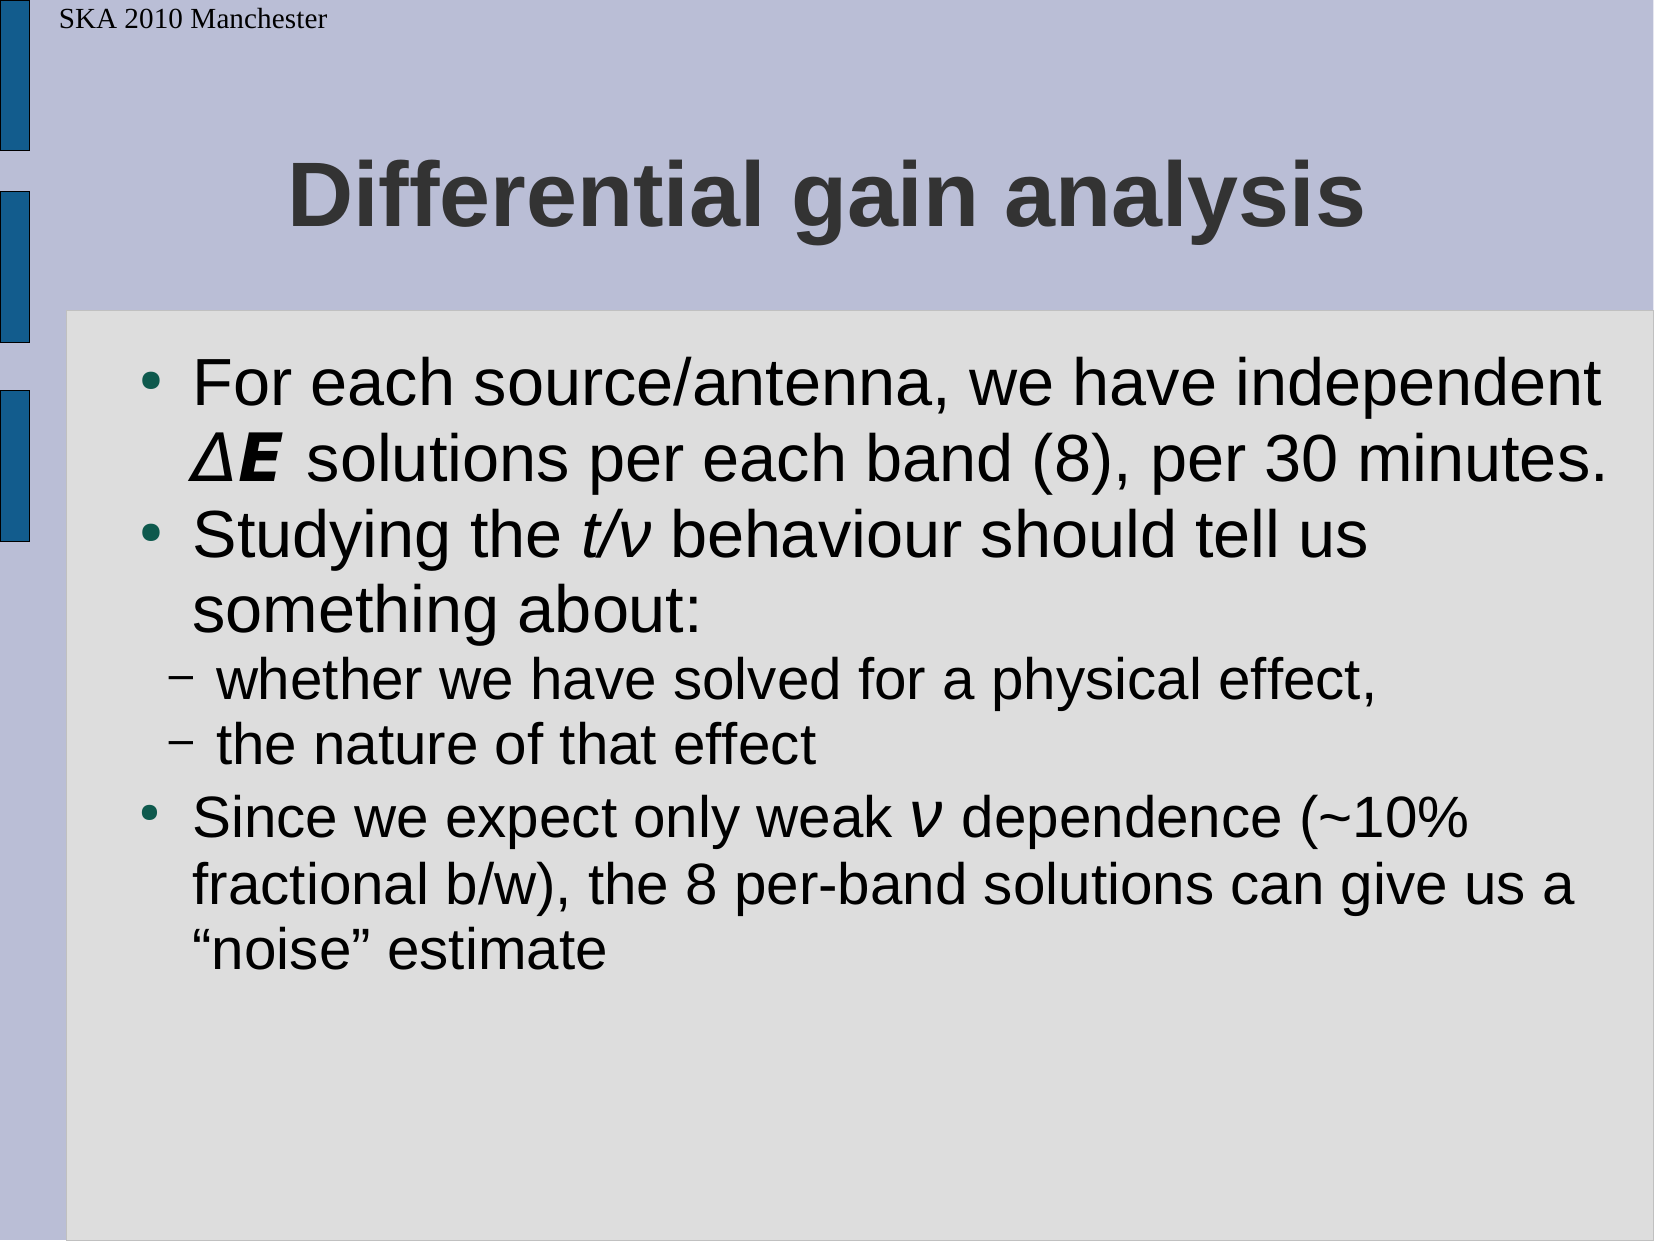

SKA 2010 Manchester
# Differential gain analysis
For each source/antenna, we have independent ΔE solutions per each band (8), per 30 minutes.
Studying the t/ν behaviour should tell us something about:
whether we have solved for a physical effect,
the nature of that effect
Since we expect only weak ν dependence (~10% fractional b/w), the 8 per-band solutions can give us a “noise” estimate